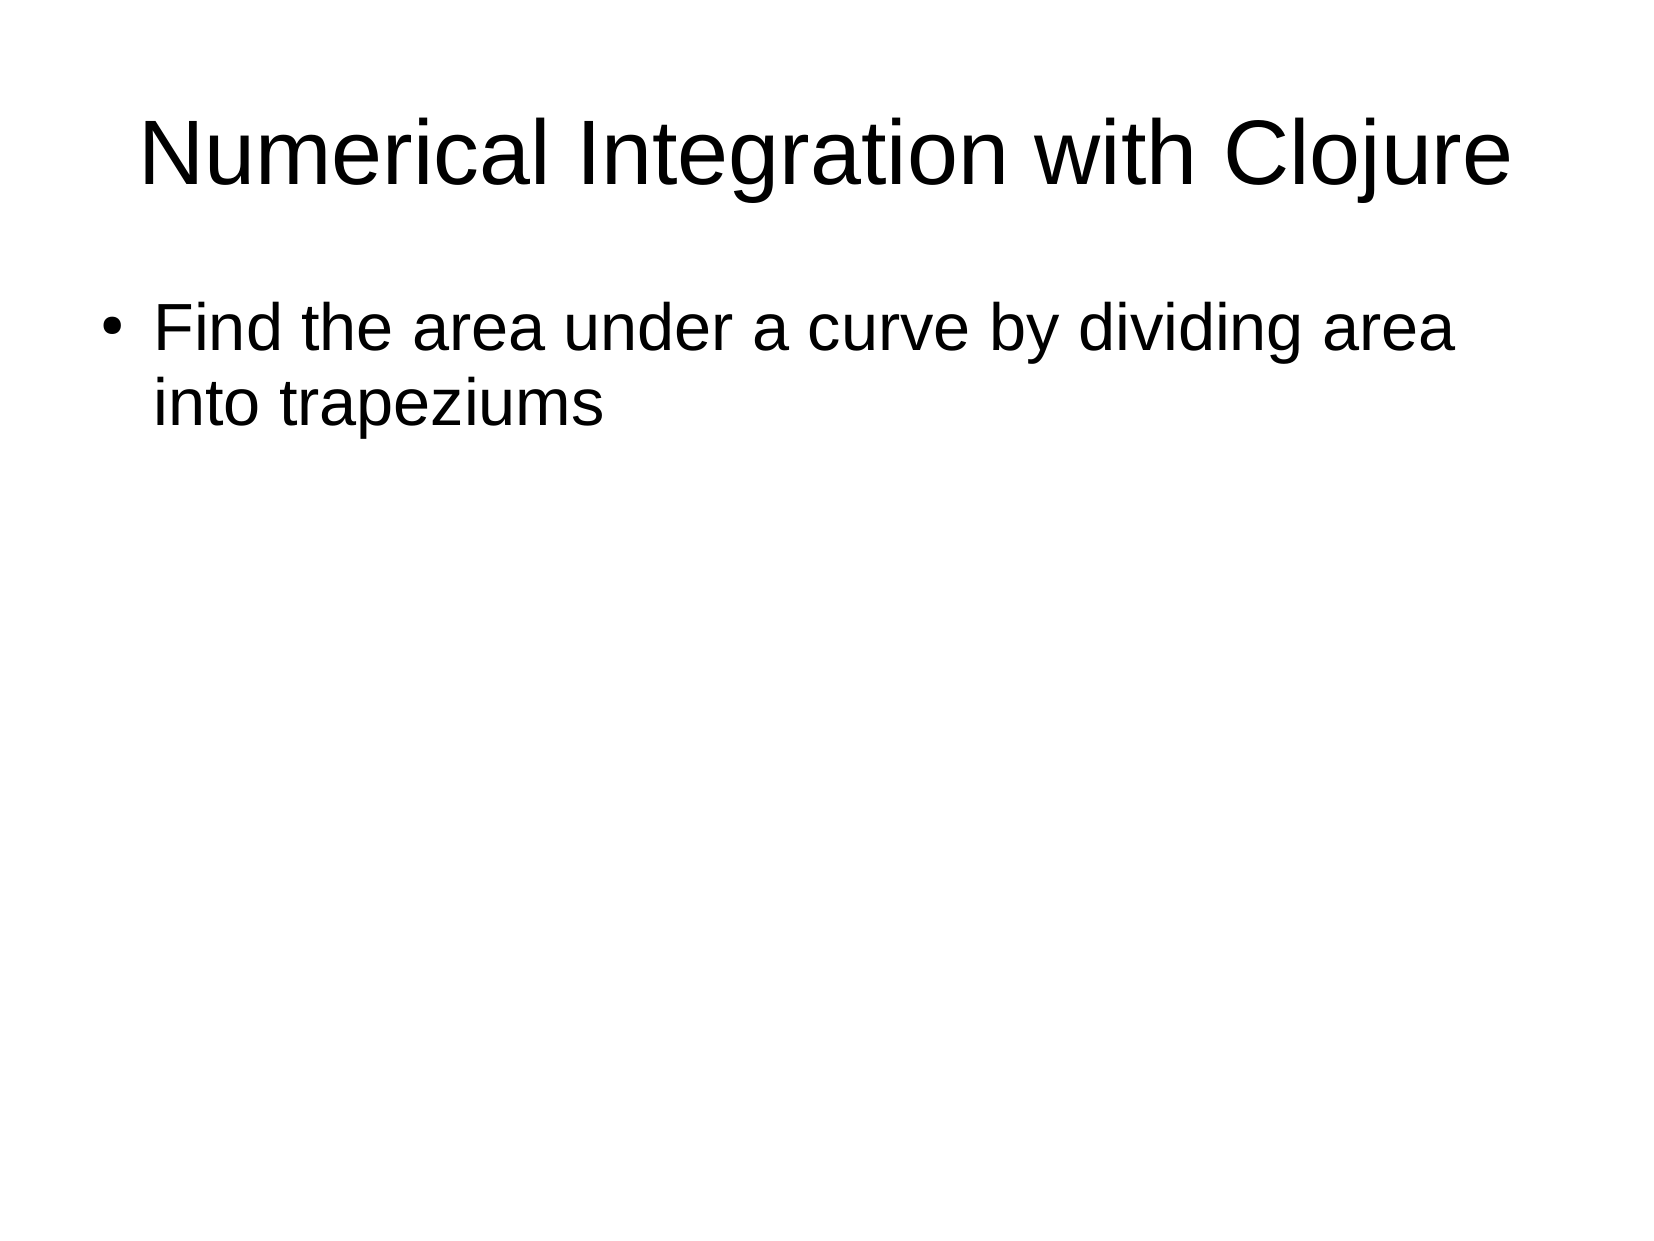

# Numerical Integration with Clojure
Find the area under a curve by dividing area into trapeziums